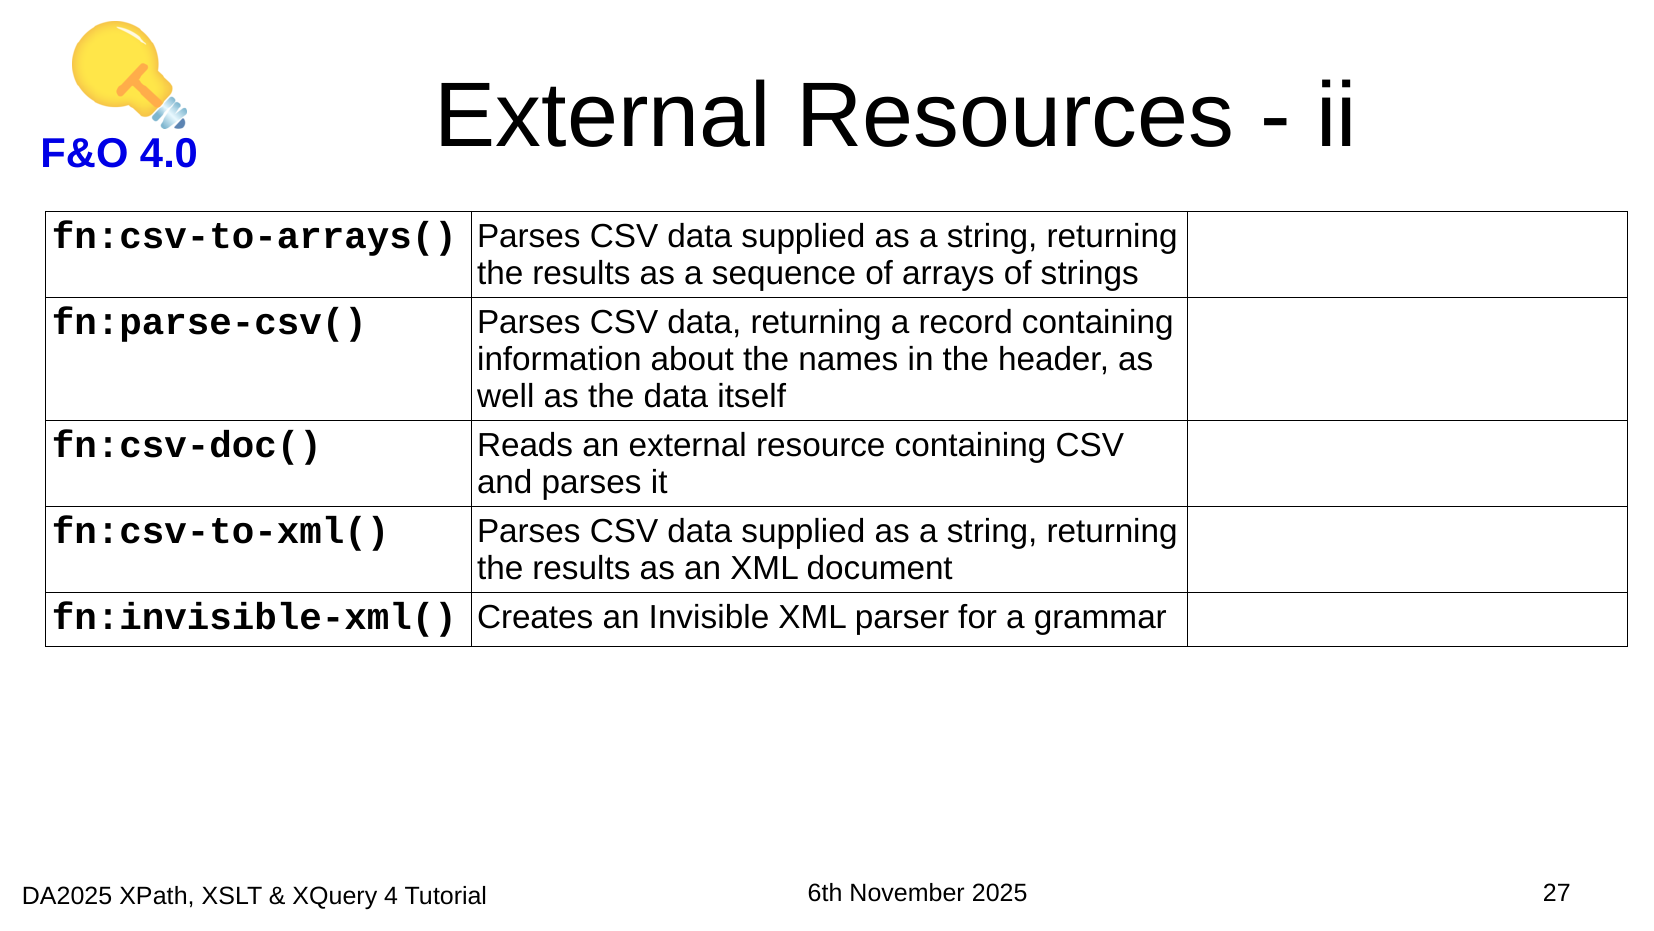

# External Resources - ii
| fn:csv-to-arrays() | Parses CSV data supplied as a string, returning the results as a sequence of arrays of strings | |
| --- | --- | --- |
| fn:parse-csv() | Parses CSV data, returning a record containing information about the names in the header, as well as the data itself | |
| fn:csv-doc() | Reads an external resource containing CSV and parses it | |
| fn:csv-to-xml() | Parses CSV data supplied as a string, returning the results as an XML document | |
| fn:invisible-xml() | Creates an Invisible XML parser for a grammar | |
27
6th November 2025
DA2025 XPath, XSLT & XQuery 4 Tutorial